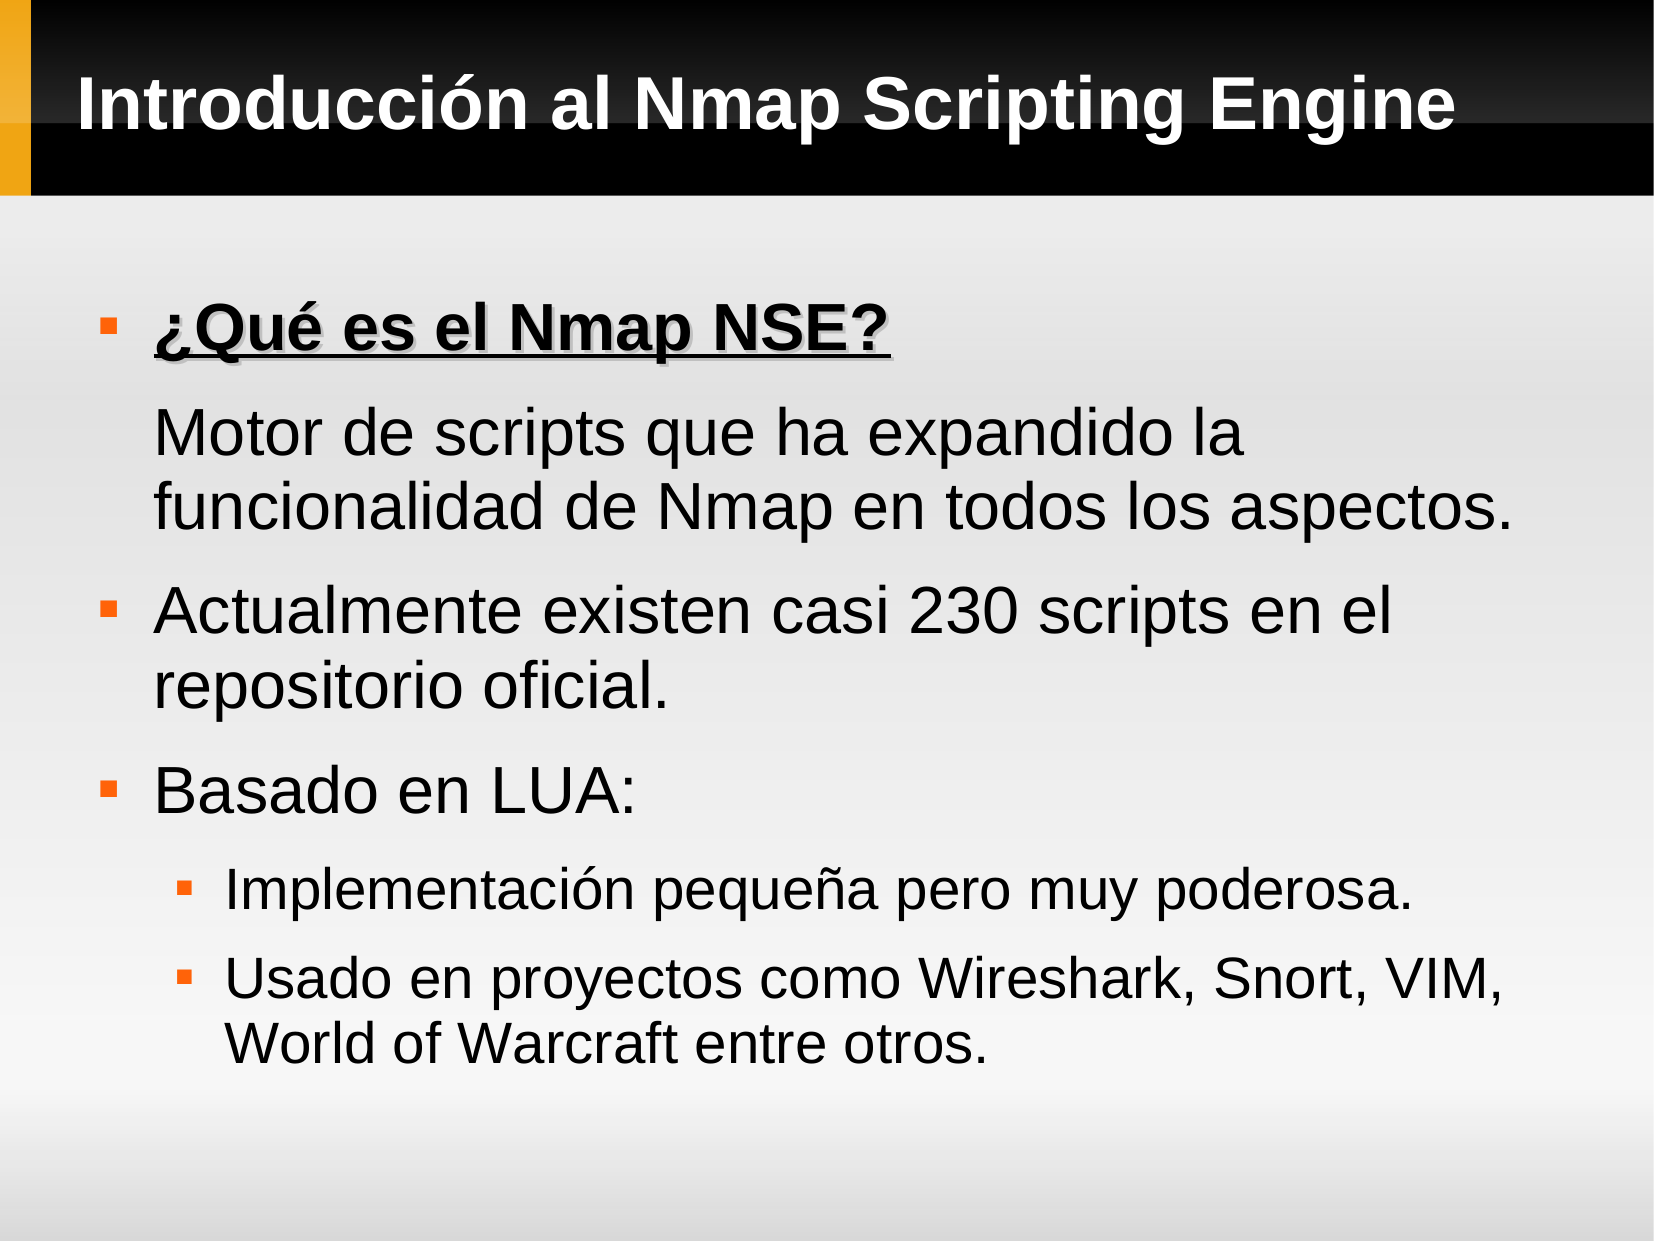

# Introducción al Nmap Scripting Engine
¿Qué es el Nmap NSE?
Motor de scripts que ha expandido la funcionalidad de Nmap en todos los aspectos.
Actualmente existen casi 230 scripts en el repositorio oficial.
Basado en LUA:
Implementación pequeña pero muy poderosa.
Usado en proyectos como Wireshark, Snort, VIM, World of Warcraft entre otros.